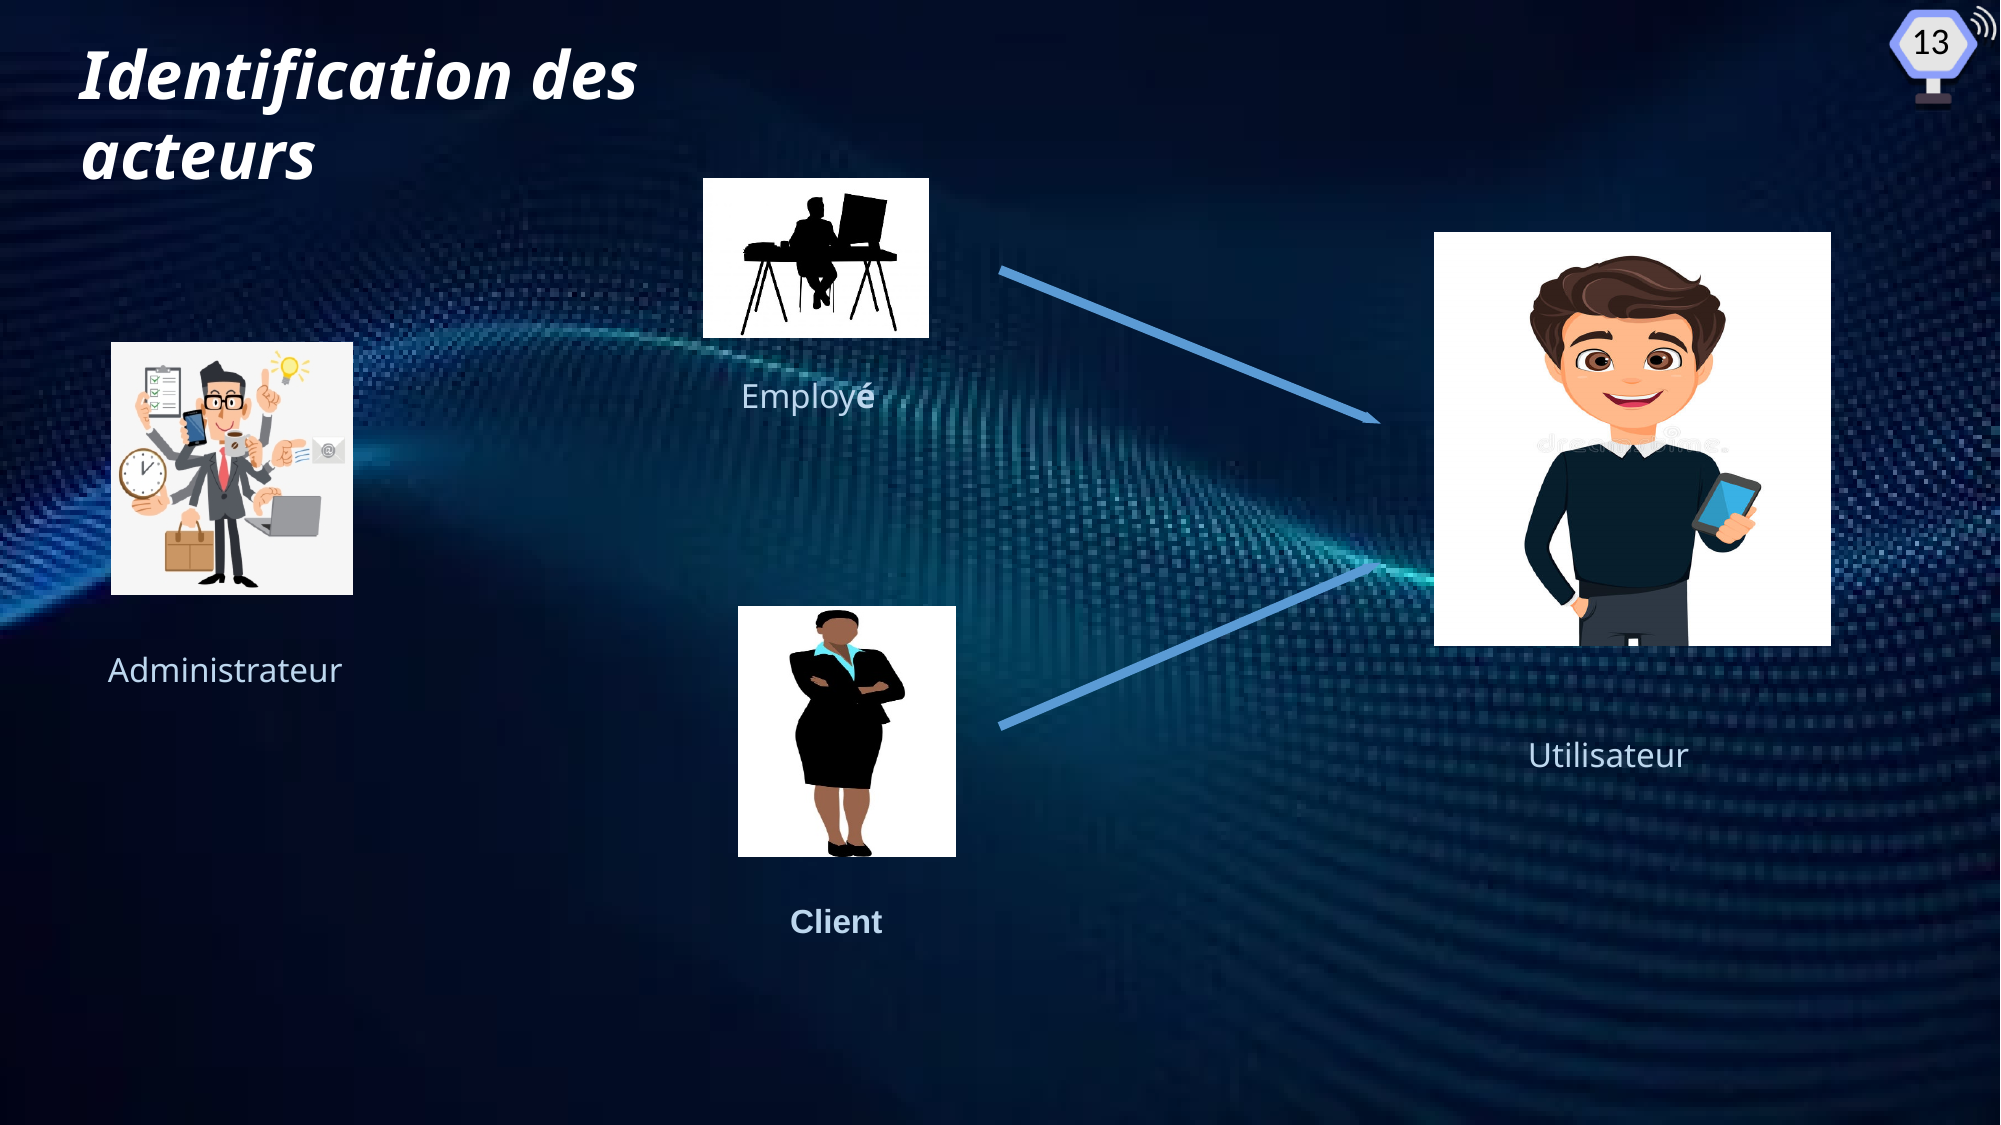

13
Identification des acteurs
# 3
Employé
Administrateur
Utilisateur
Client